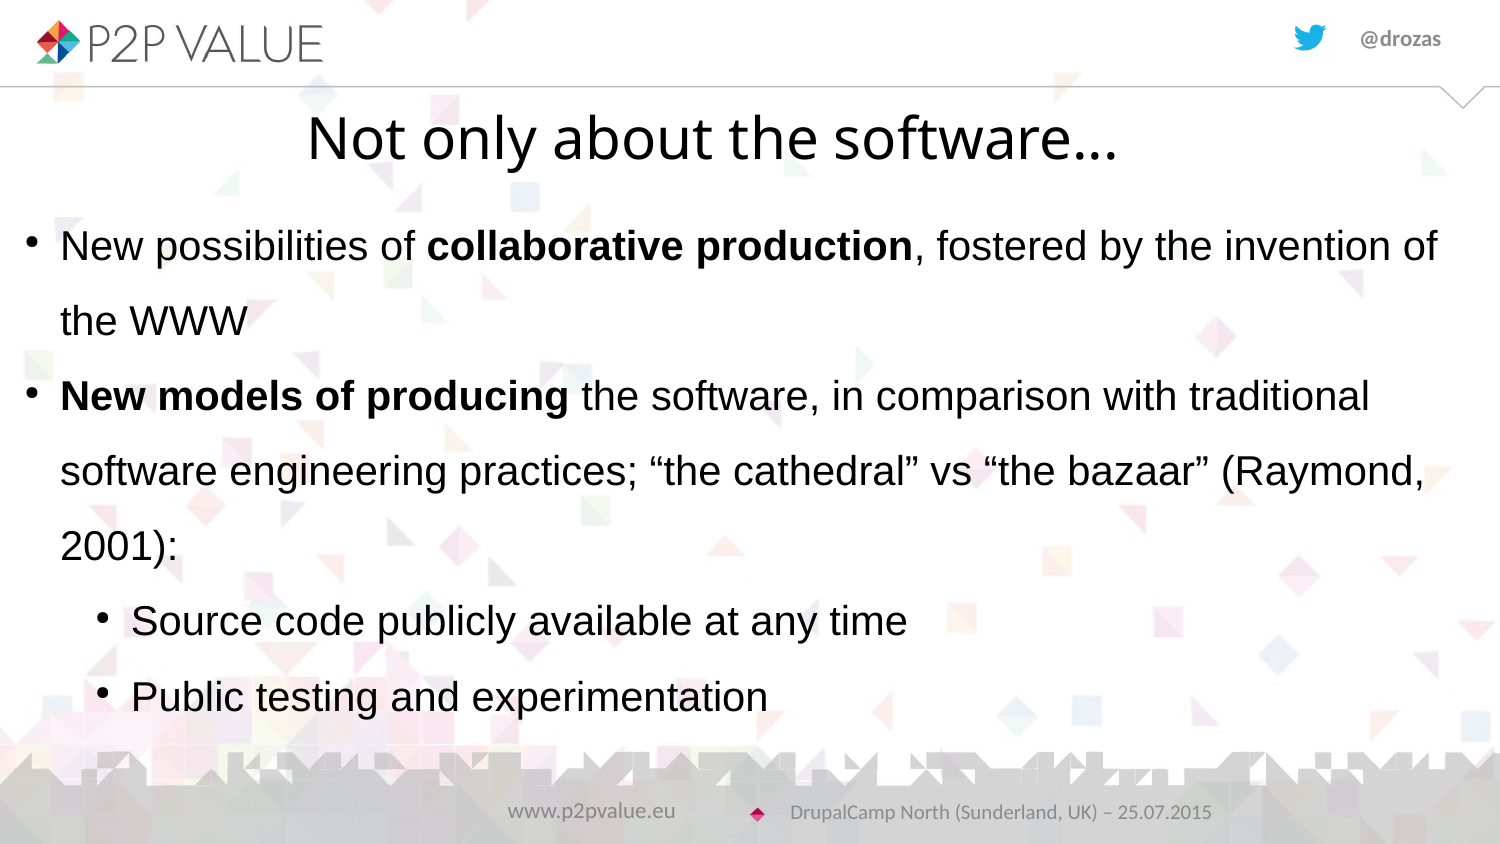

@drozas
# Not only about the software...
New possibilities of collaborative production, fostered by the invention of the WWW
New models of producing the software, in comparison with traditional software engineering practices; “the cathedral” vs “the bazaar” (Raymond, 2001):
Source code publicly available at any time
Public testing and experimentation
DrupalCamp North (Sunderland, UK) – 25.07.2015
www.p2pvalue.eu